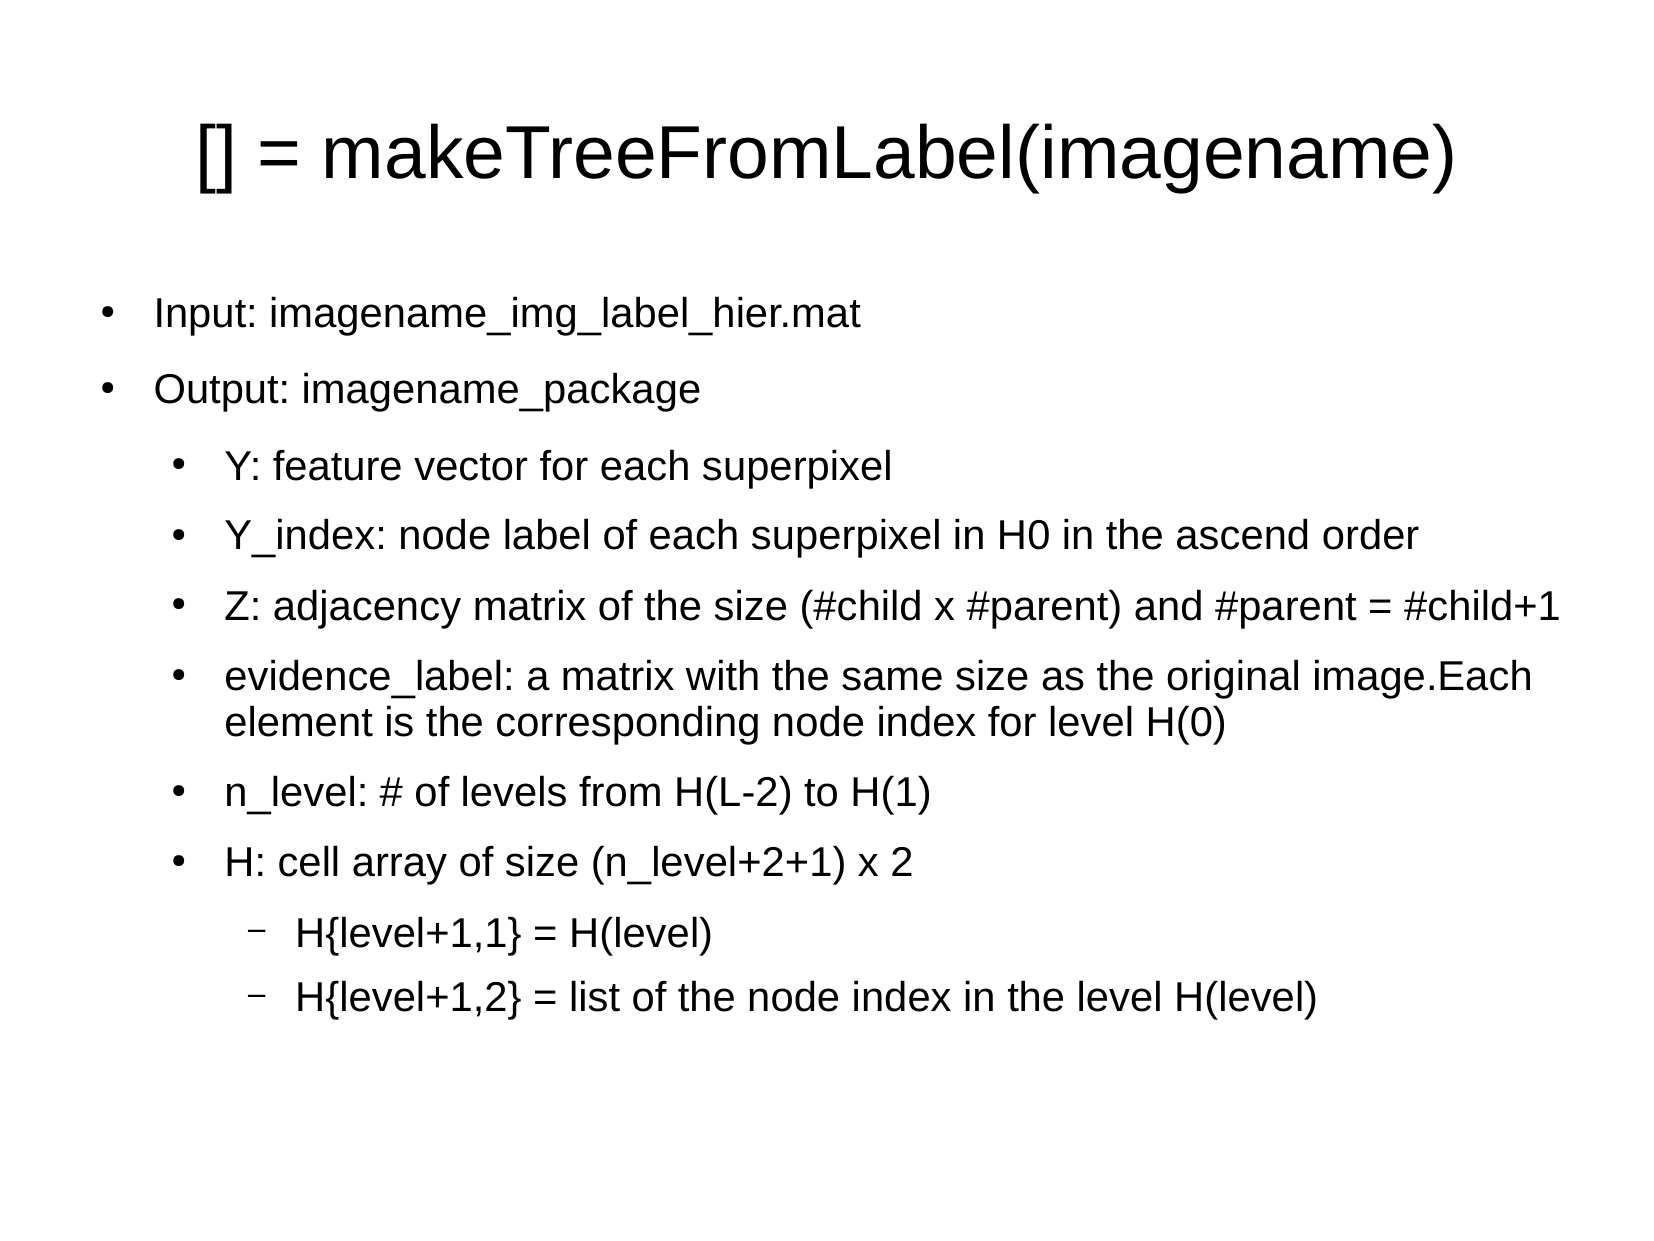

# [] = makeTreeFromLabel(imagename)
Input: imagename_img_label_hier.mat
Output: imagename_package
Y: feature vector for each superpixel
Y_index: node label of each superpixel in H0 in the ascend order
Z: adjacency matrix of the size (#child x #parent) and #parent = #child+1
evidence_label: a matrix with the same size as the original image.Each element is the corresponding node index for level H(0)
n_level: # of levels from H(L-2) to H(1)
H: cell array of size (n_level+2+1) x 2
H{level+1,1} = H(level)
H{level+1,2} = list of the node index in the level H(level)